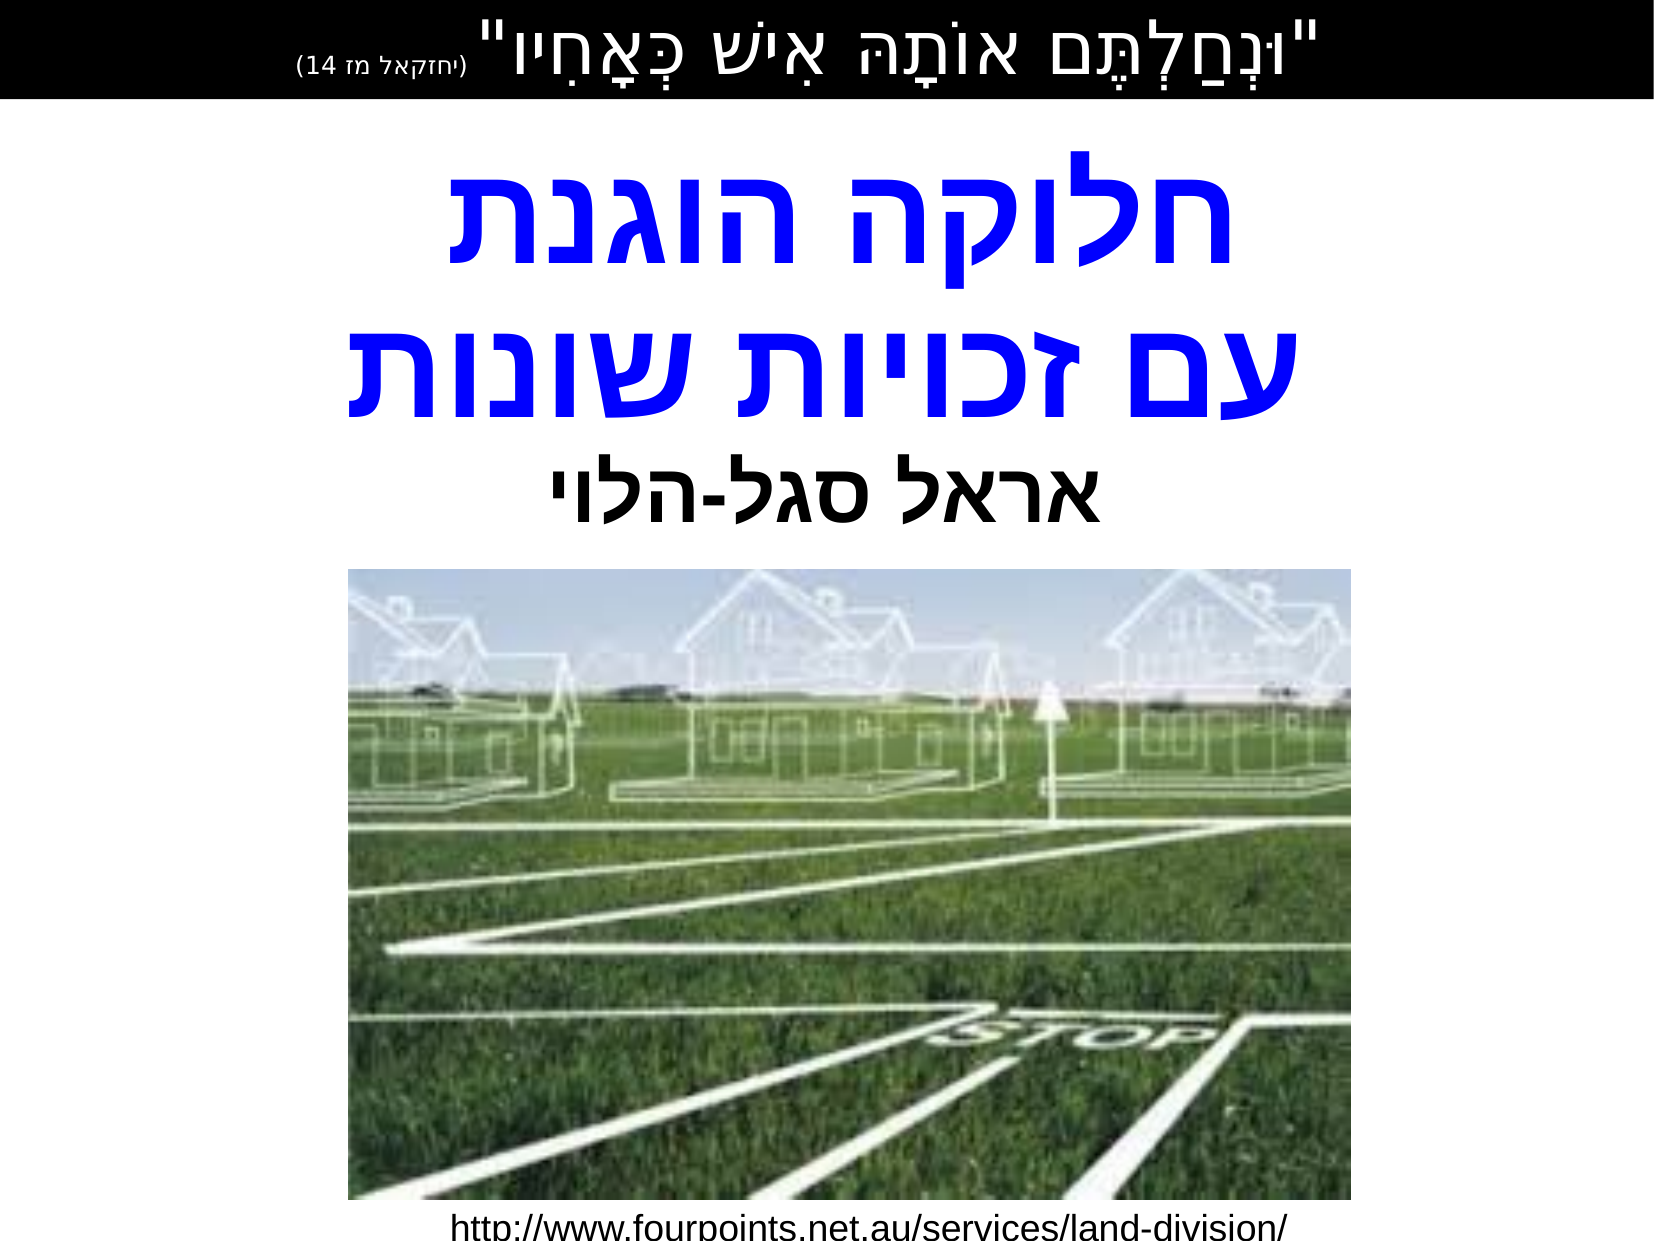

"וּנְחַלְתֶּם אוֹתָהּ אִישׁ כְּאָחִיו" (יחזקאל מז 14)
# חלוקה הוגנת עם זכויות שונות אראל סגל-הלוי
http://www.fourpoints.net.au/services/land-division/